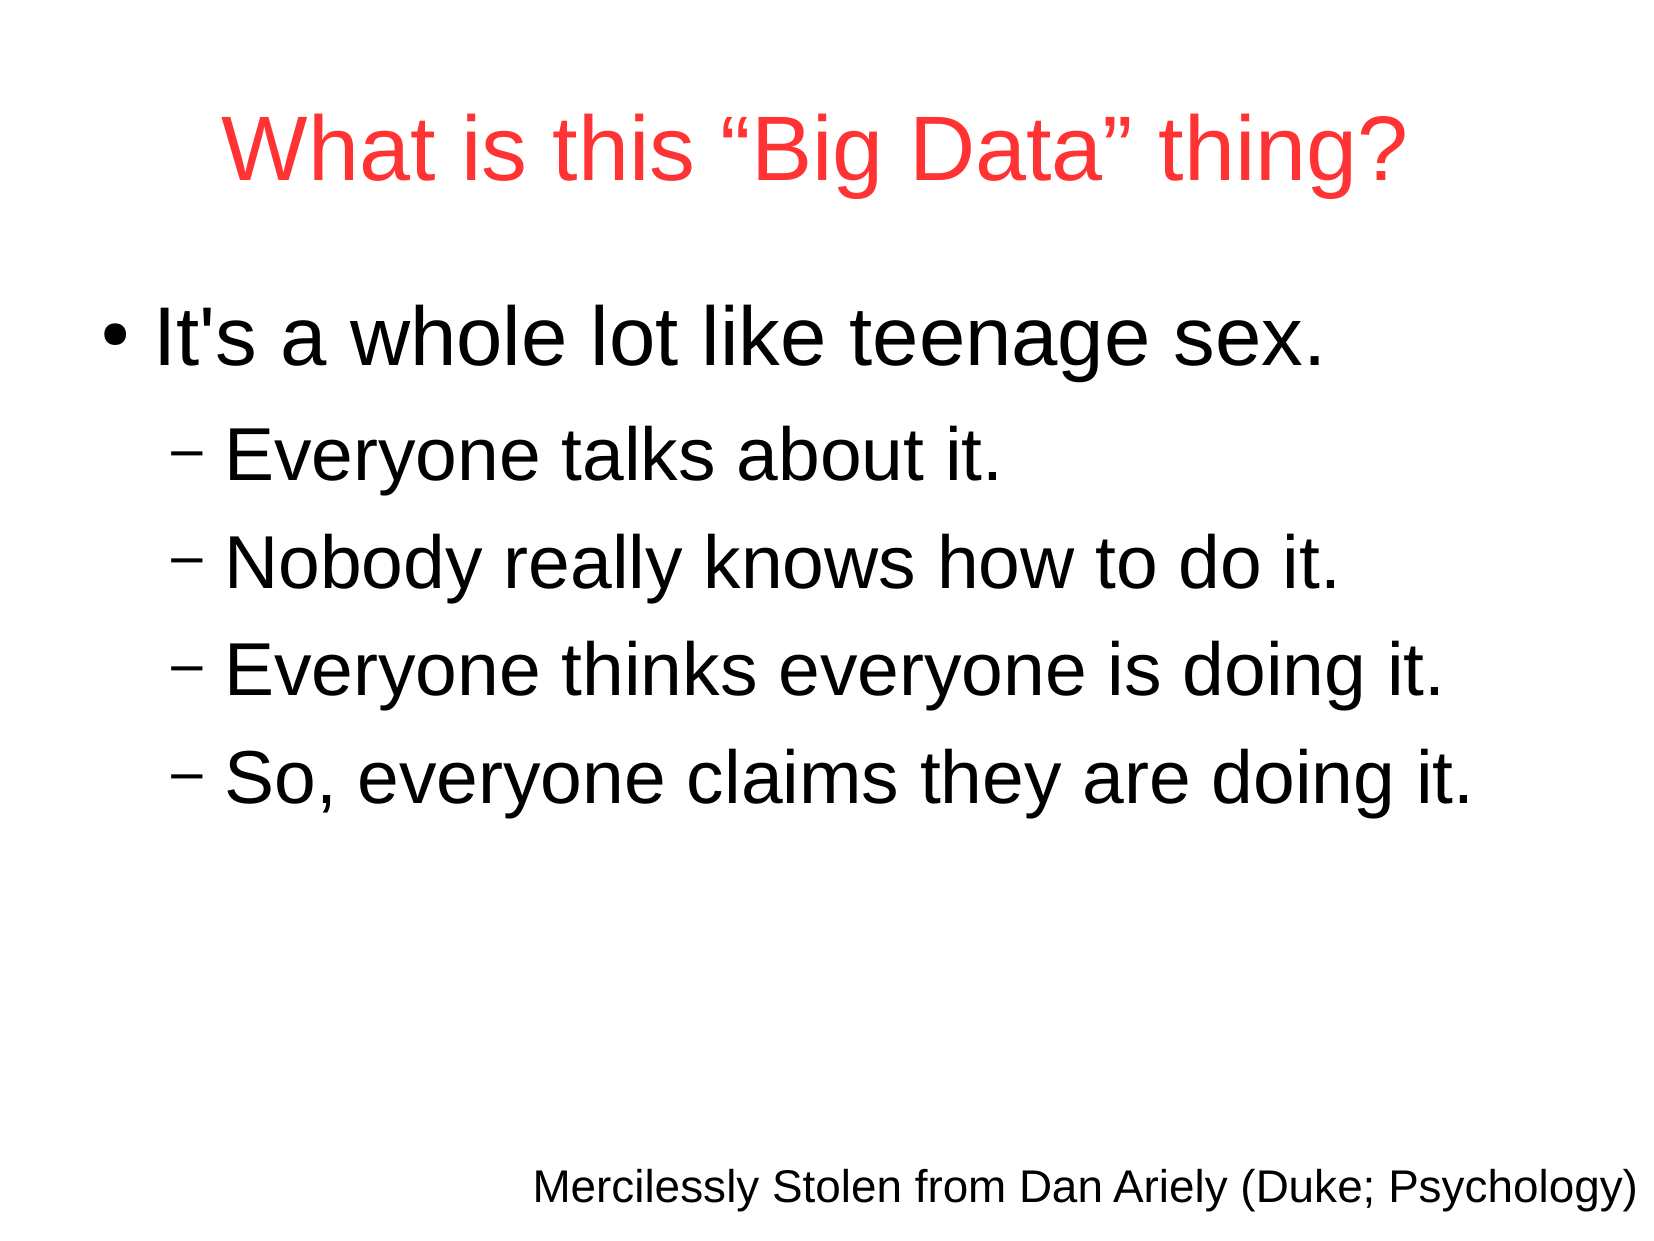

What is this “Big Data” thing?
It's a whole lot like teenage sex.
Everyone talks about it.
Nobody really knows how to do it.
Everyone thinks everyone is doing it.
So, everyone claims they are doing it.
# Mercilessly Stolen from Dan Ariely (Duke; Psychology)